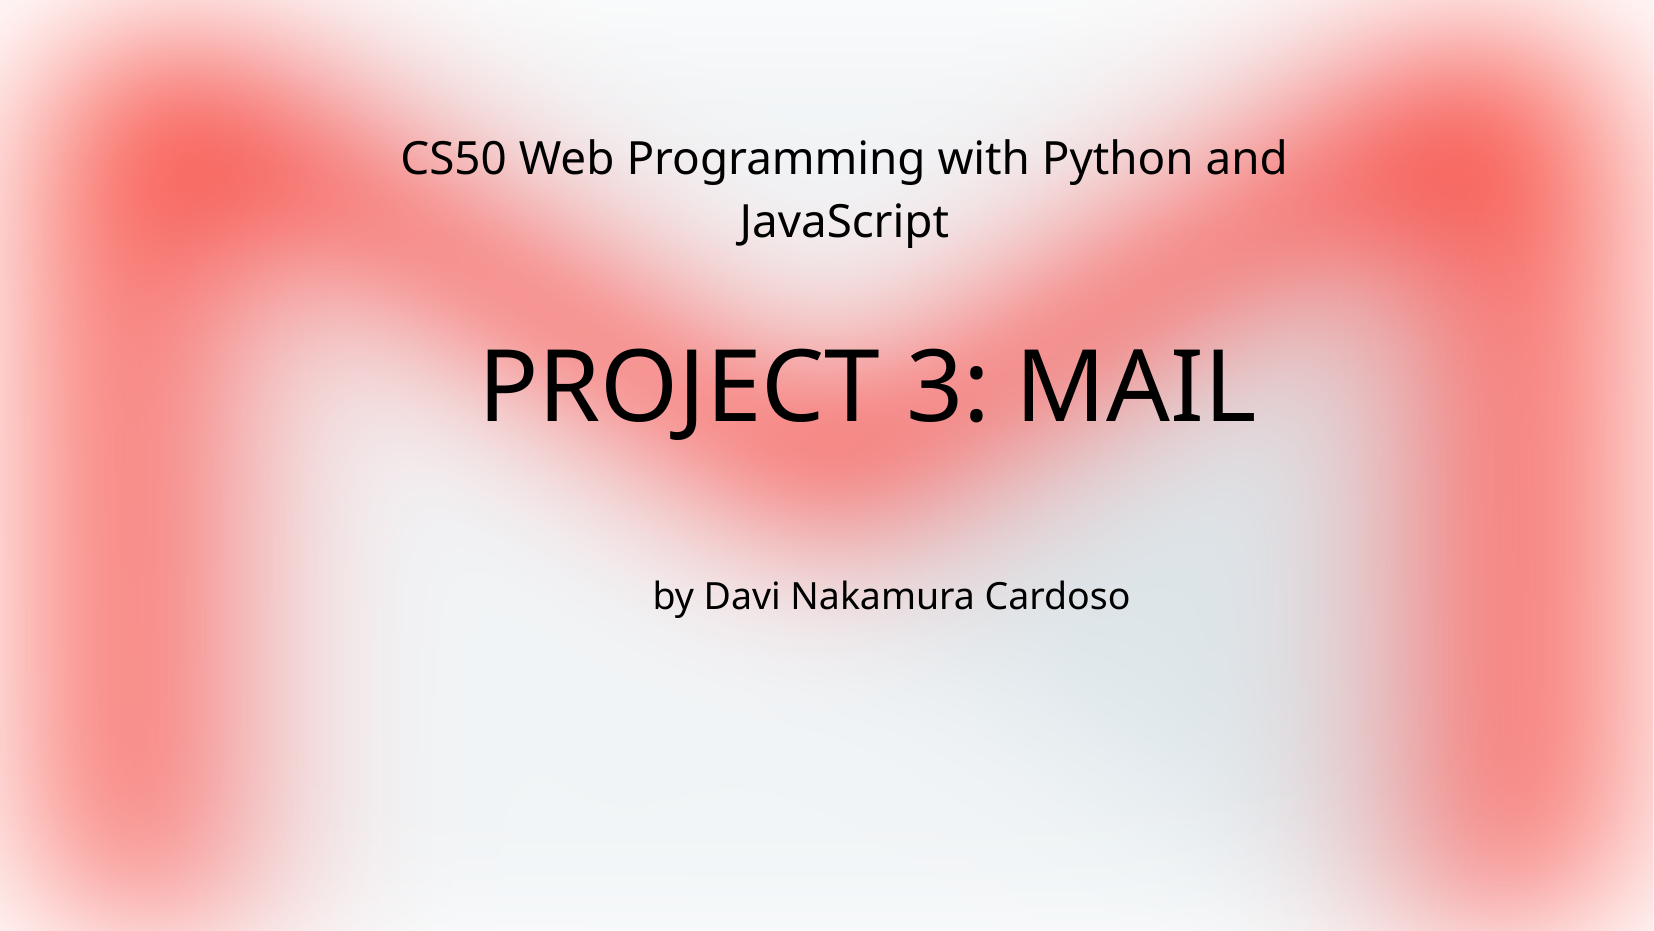

CS50 Web Programming with Python and JavaScript
PROJECT 3: MAIL
by Davi Nakamura Cardoso